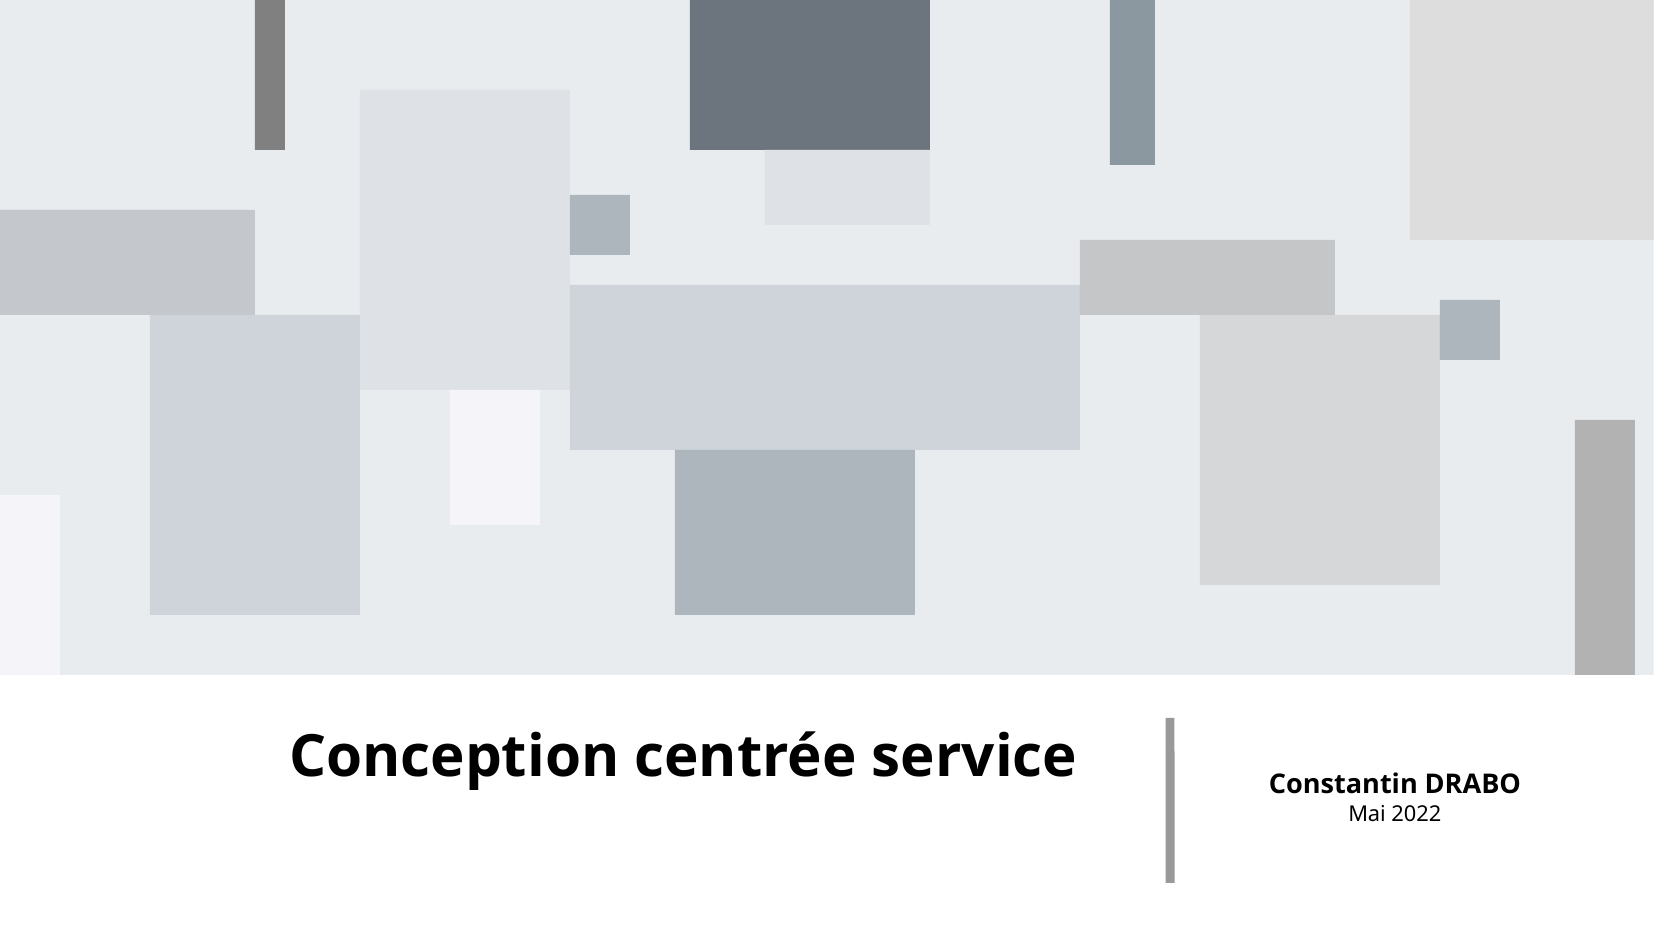

Conception centrée service
Constantin DRABO
Mai 2022